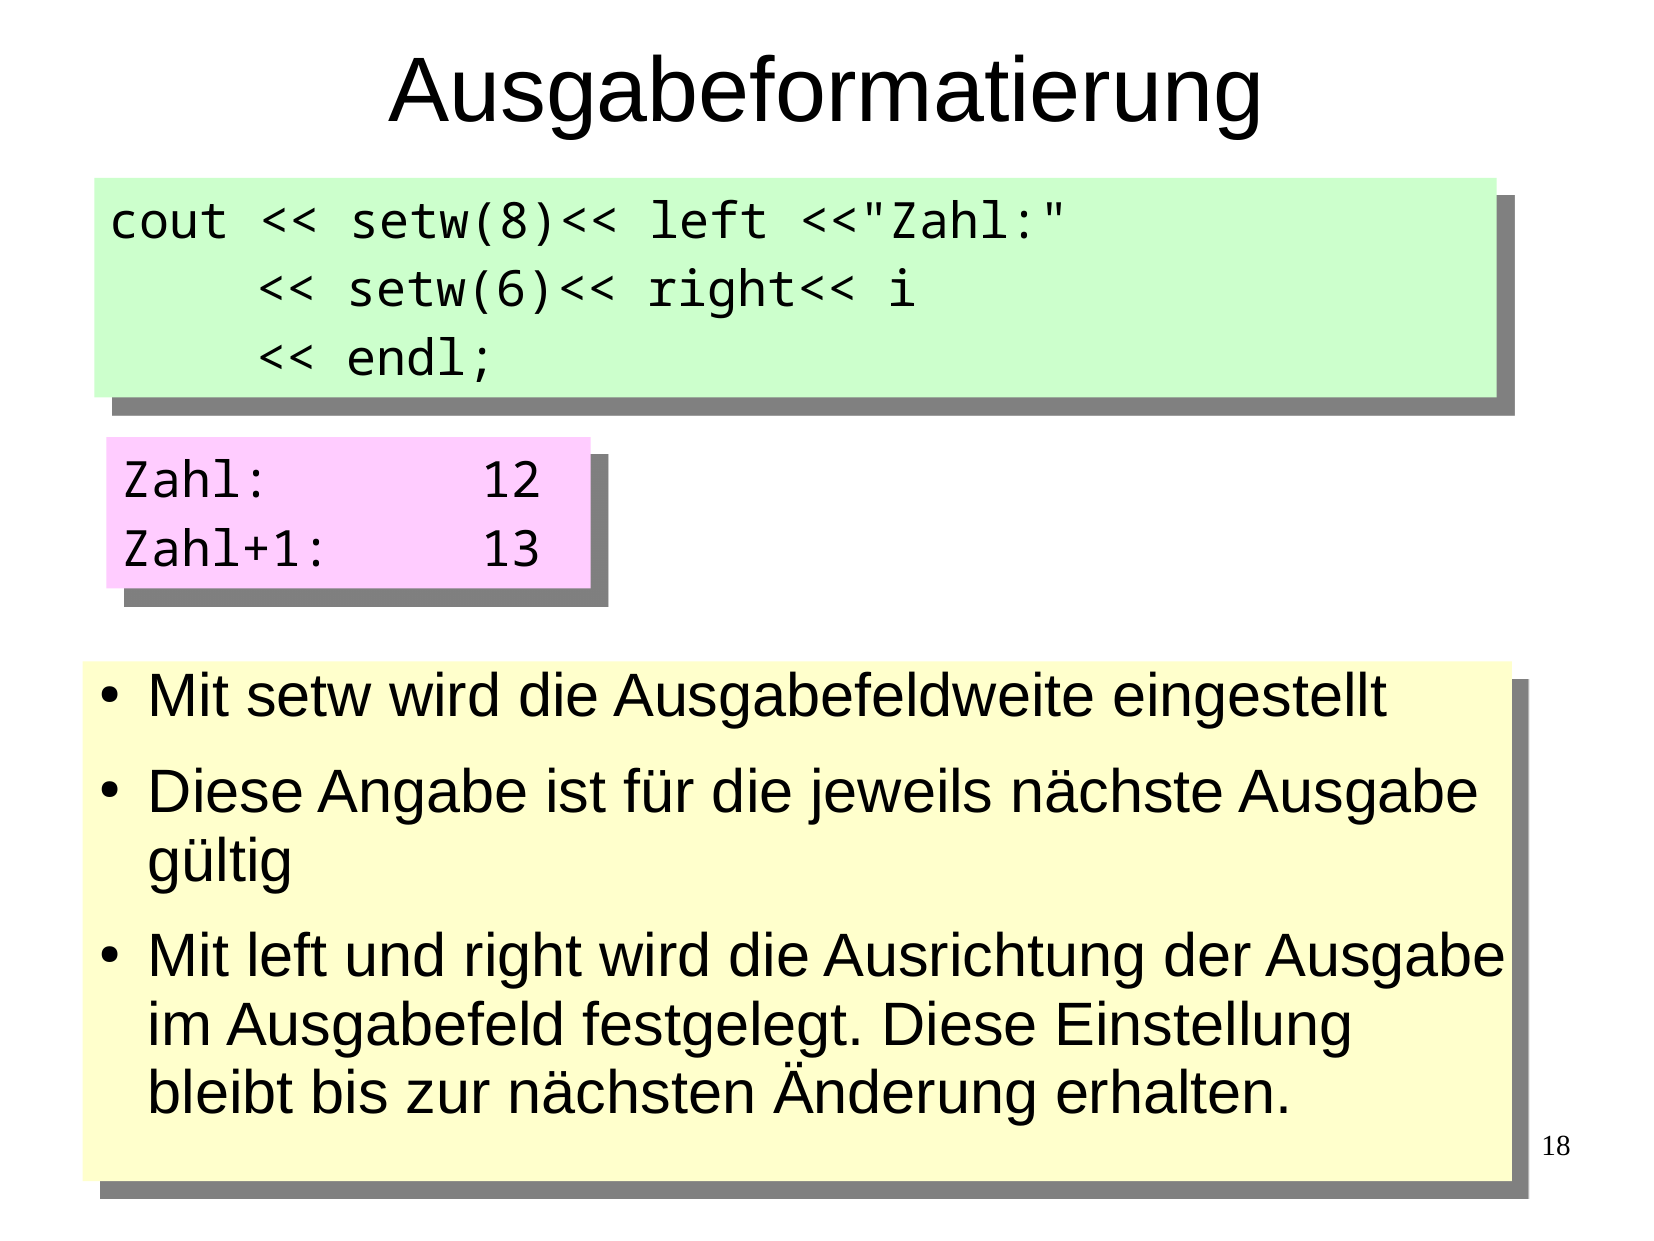

# Ausgabeformatierung
cout << setw(8)<< left <<"Zahl:"
		<< setw(6)<< right<< i
		<< endl;
Zahl: 12
Zahl+1: 13
Mit setw wird die Ausgabefeldweite eingestellt
Diese Angabe ist für die jeweils nächste Ausgabe gültig
Mit left und right wird die Ausrichtung der Ausgabe im Ausgabefeld festgelegt. Diese Einstellung bleibt bis zur nächsten Änderung erhalten.
18